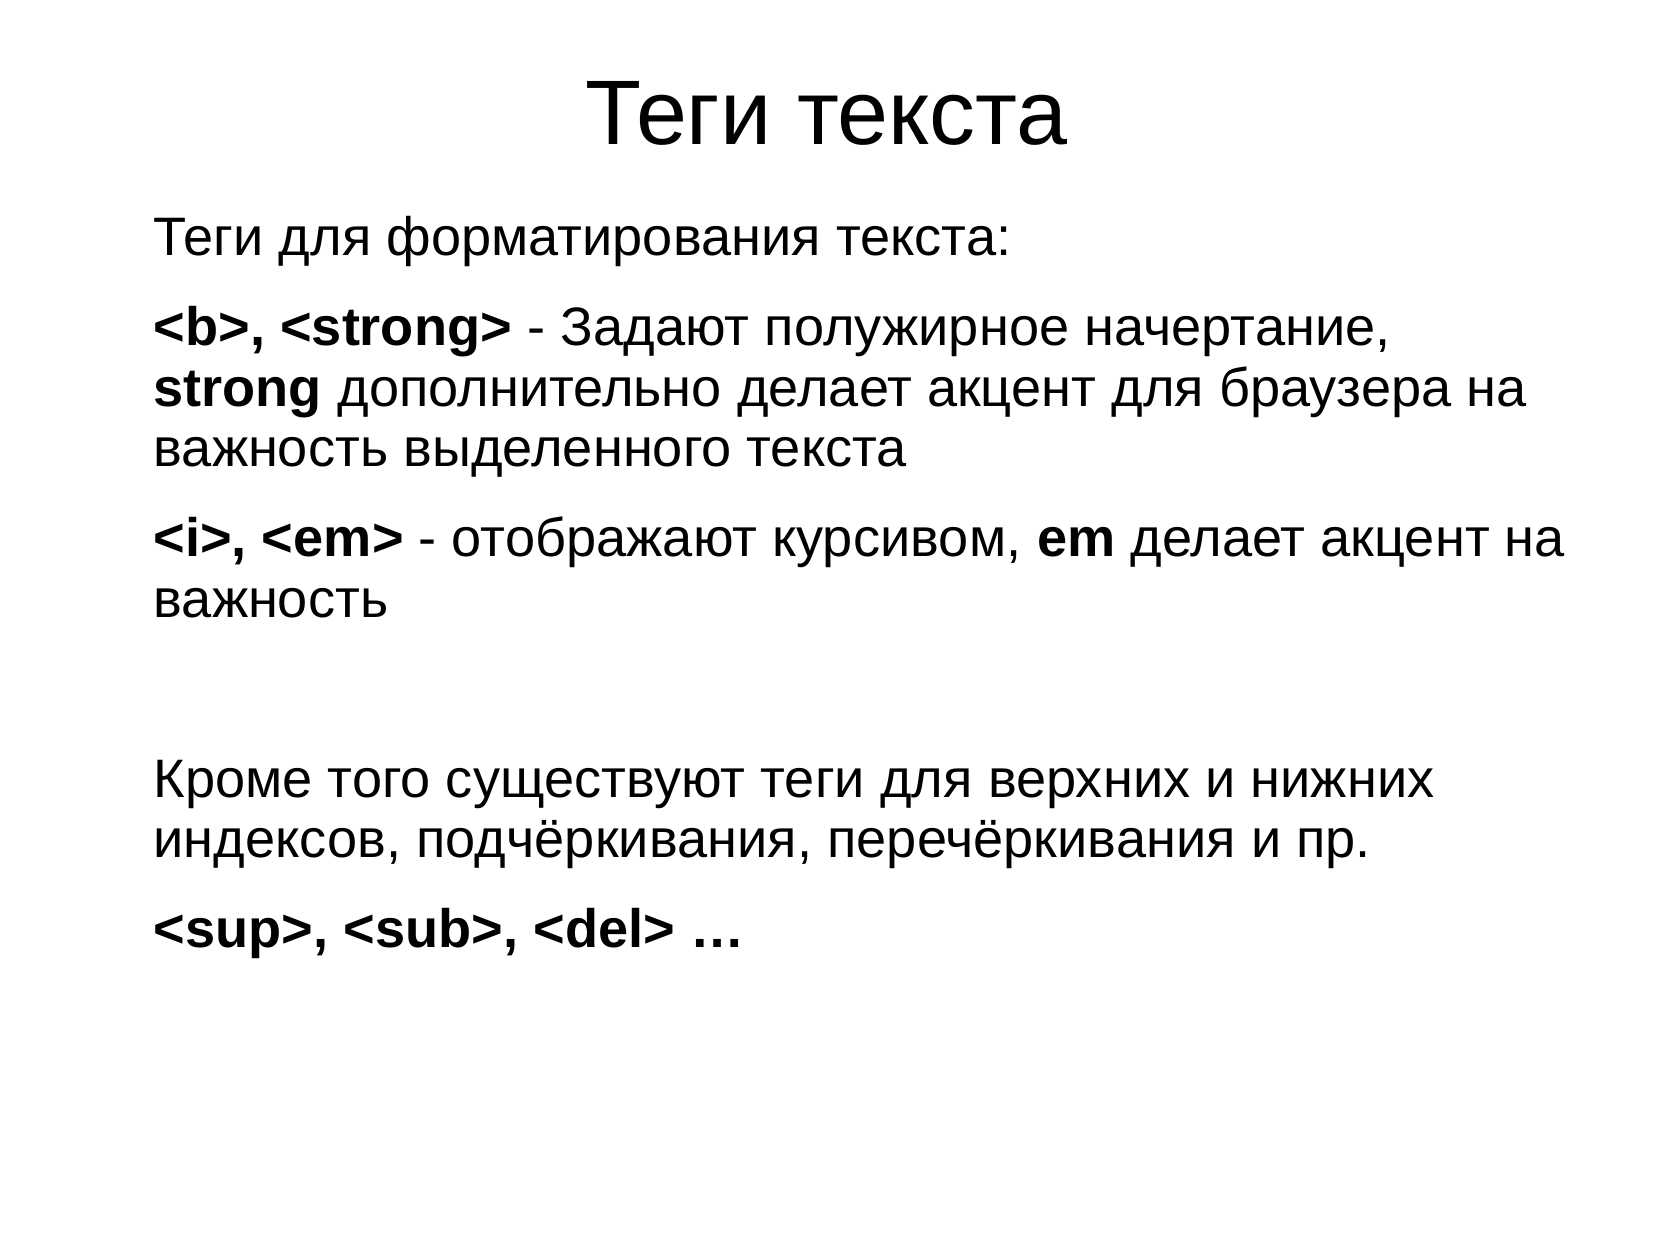

# Теги текста
Теги для форматирования текста:
<b>, <strong> - Задают полужирное начертание, strong дополнительно делает акцент для браузера на важность выделенного текста
<i>, <em> - отображают курсивом, em делает акцент на важность
Кроме того существуют теги для верхних и нижних индексов, подчёркивания, перечёркивания и пр.
<sup>, <sub>, <del> …